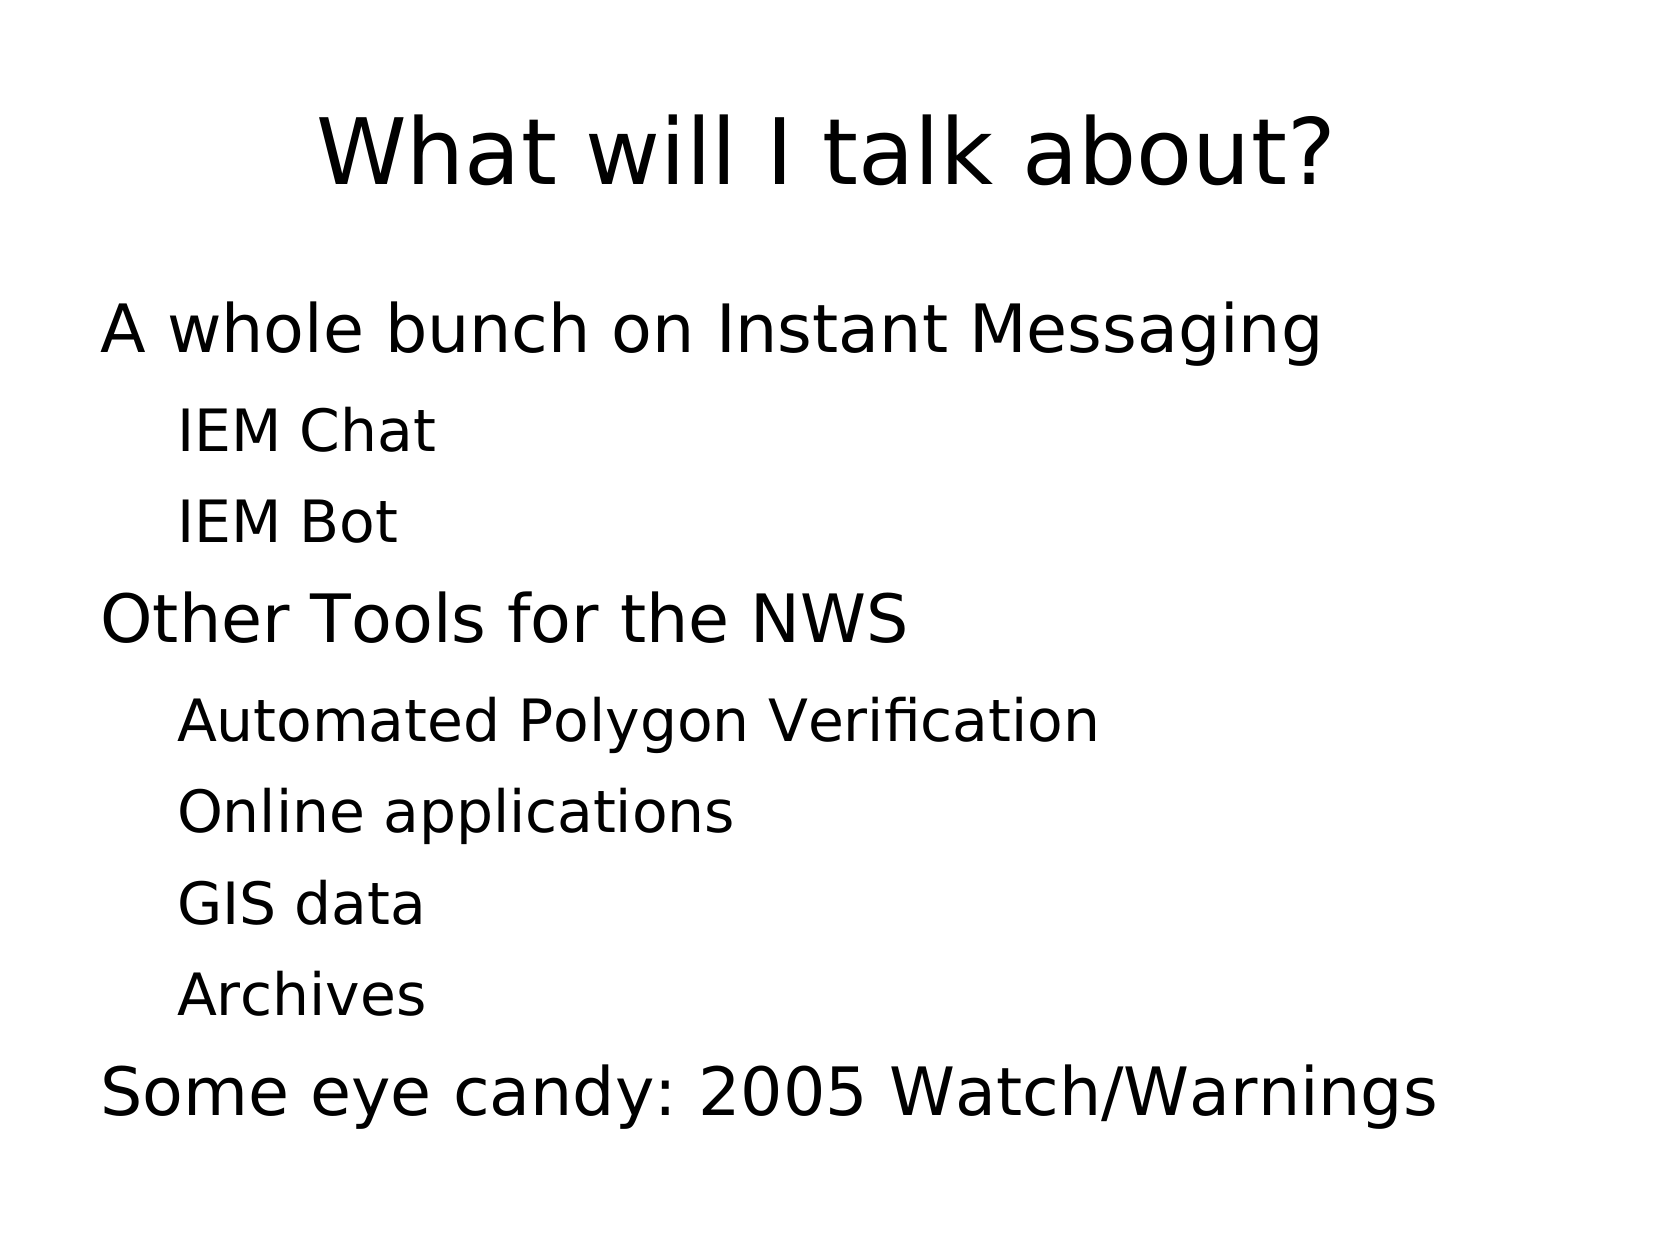

# What will I talk about?
A whole bunch on Instant Messaging
IEM Chat
IEM Bot
Other Tools for the NWS
Automated Polygon Verification
Online applications
GIS data
Archives
Some eye candy: 2005 Watch/Warnings